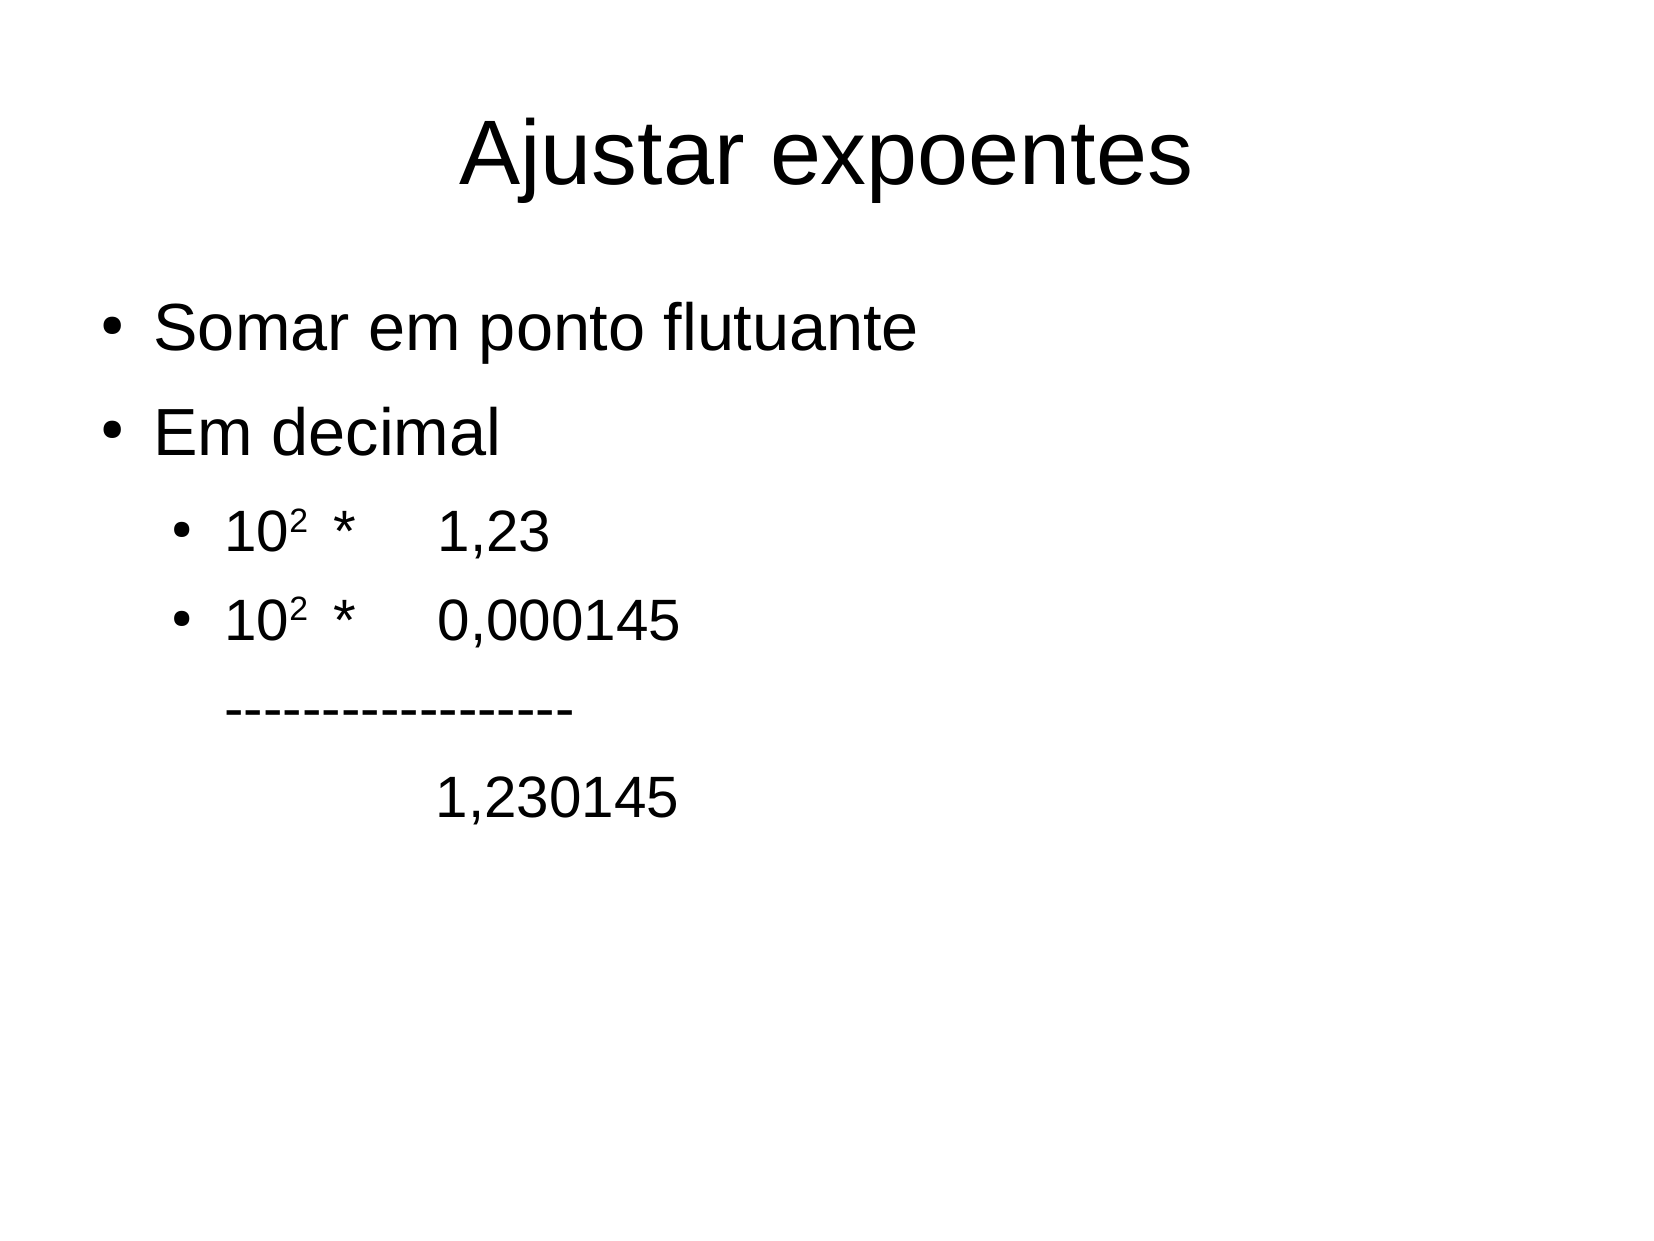

# Ajustar expoentes
Somar em ponto flutuante
Em decimal
102 * 1,23
102 * 0,000145
------------------
 1,230145